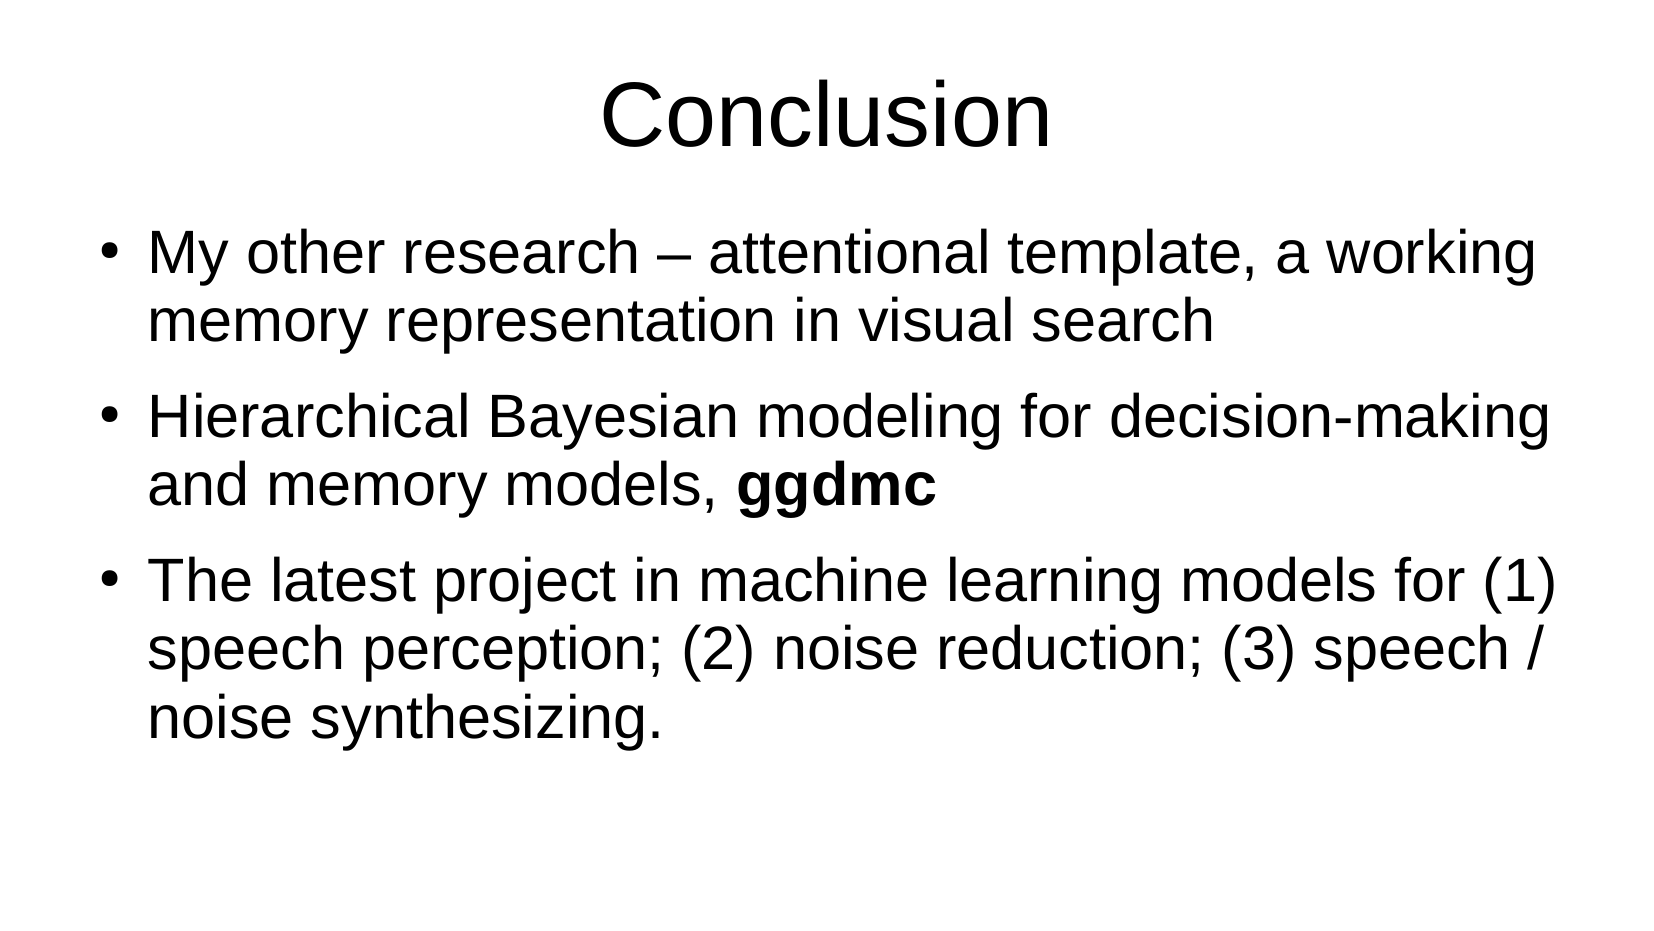

# Conclusion
My other research – attentional template, a working memory representation in visual search
Hierarchical Bayesian modeling for decision-making and memory models, ggdmc
The latest project in machine learning models for (1) speech perception; (2) noise reduction; (3) speech / noise synthesizing.